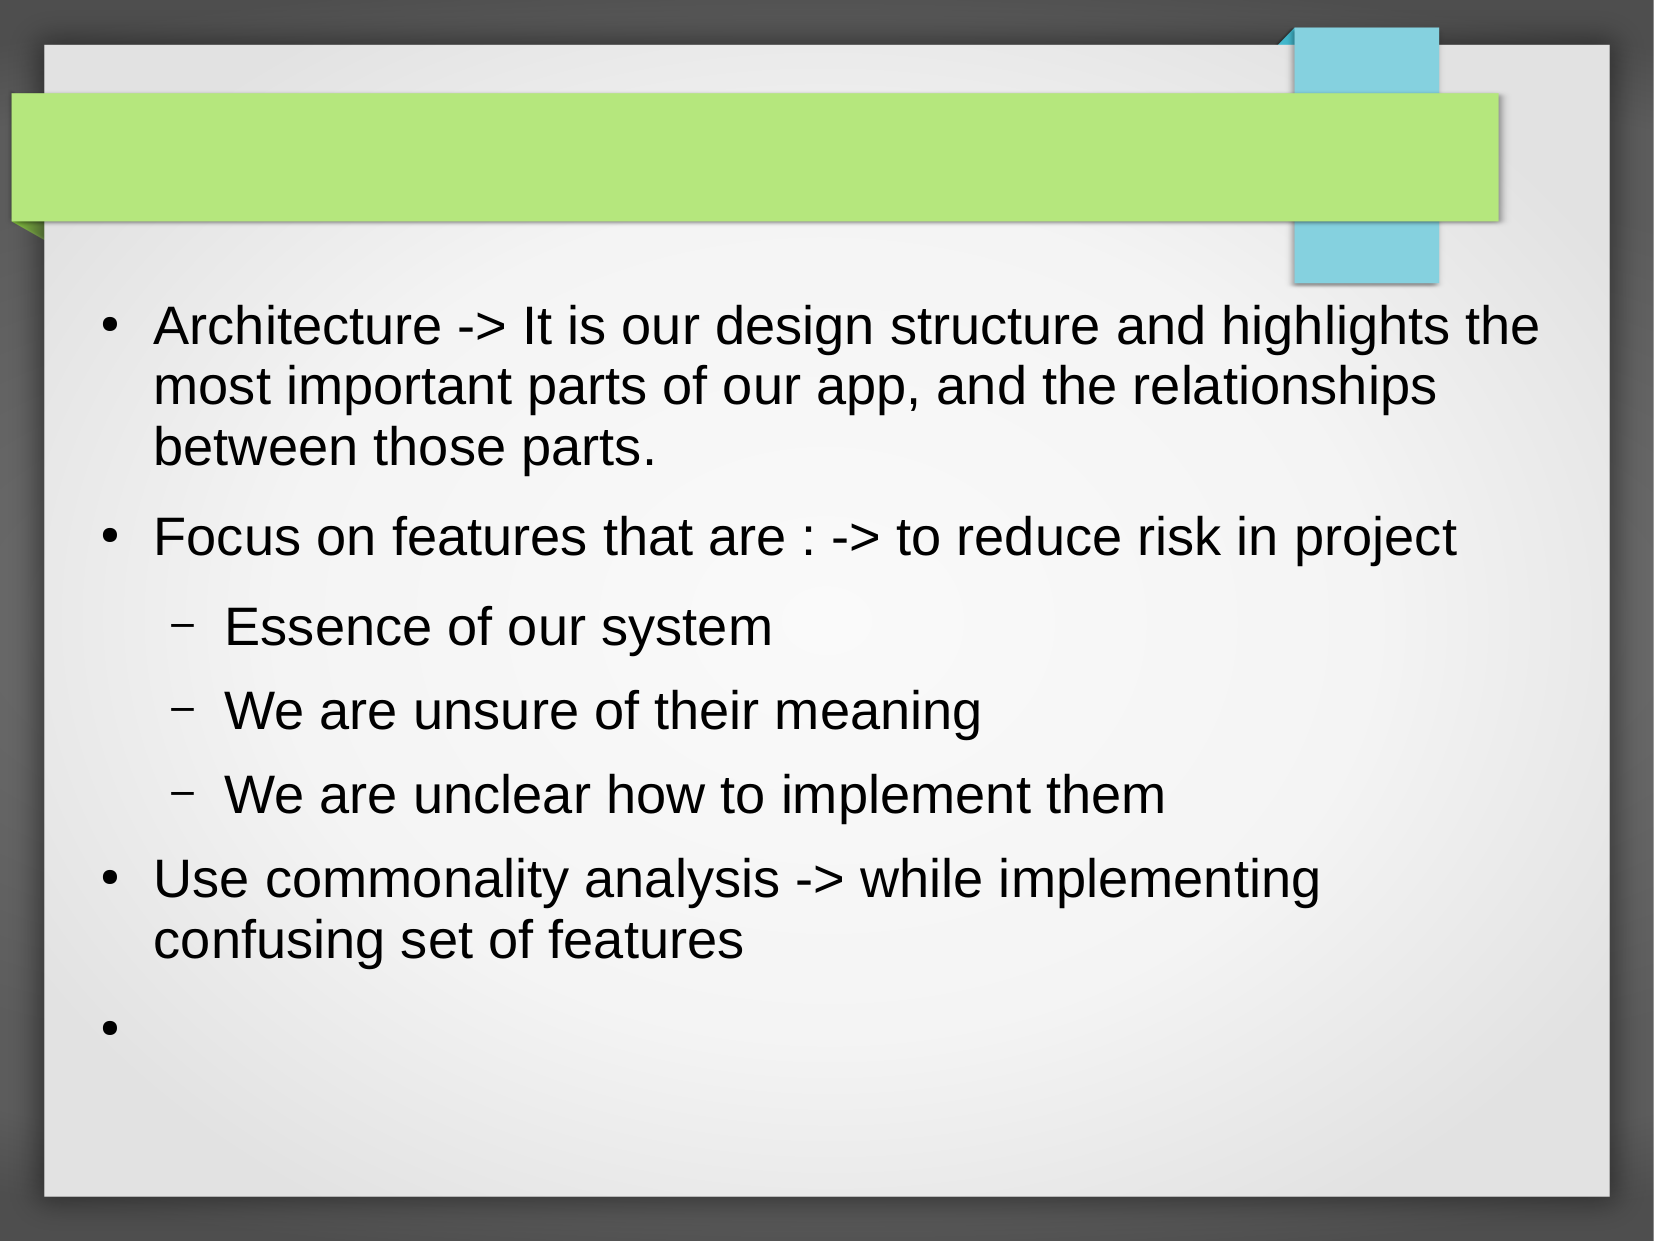

#
Architecture -> It is our design structure and highlights the most important parts of our app, and the relationships between those parts.
Focus on features that are : -> to reduce risk in project
Essence of our system
We are unsure of their meaning
We are unclear how to implement them
Use commonality analysis -> while implementing confusing set of features